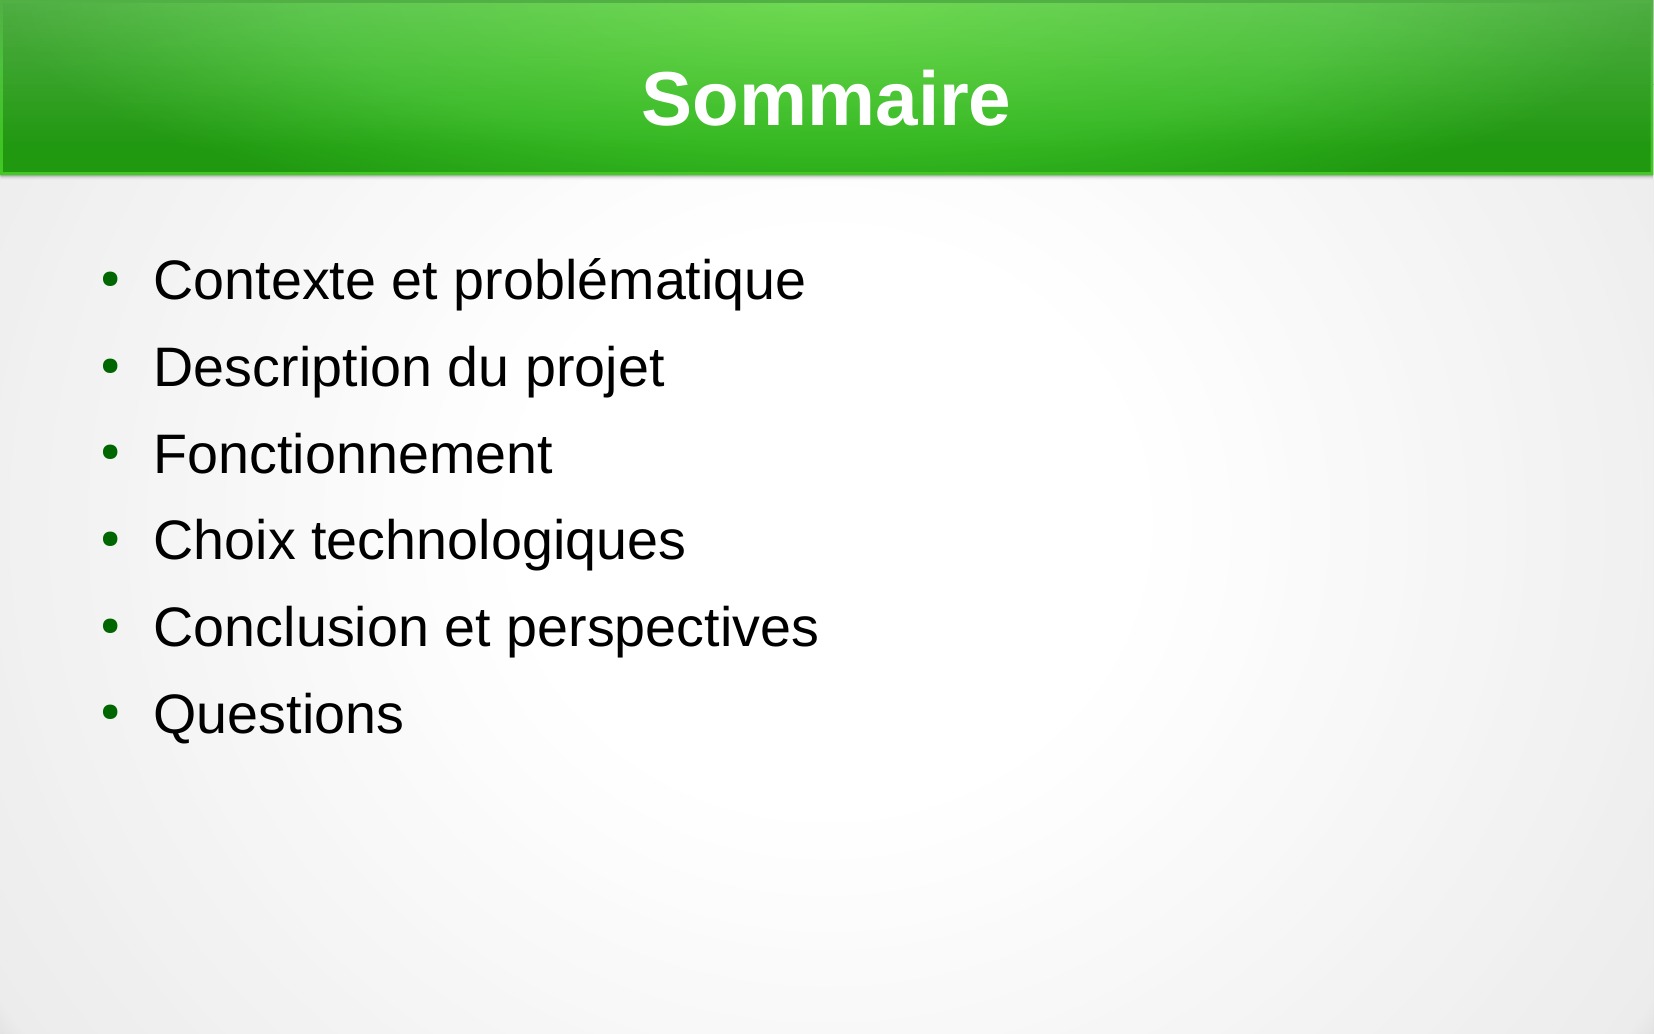

# Sommaire
Contexte et problématique
Description du projet
Fonctionnement
Choix technologiques
Conclusion et perspectives
Questions